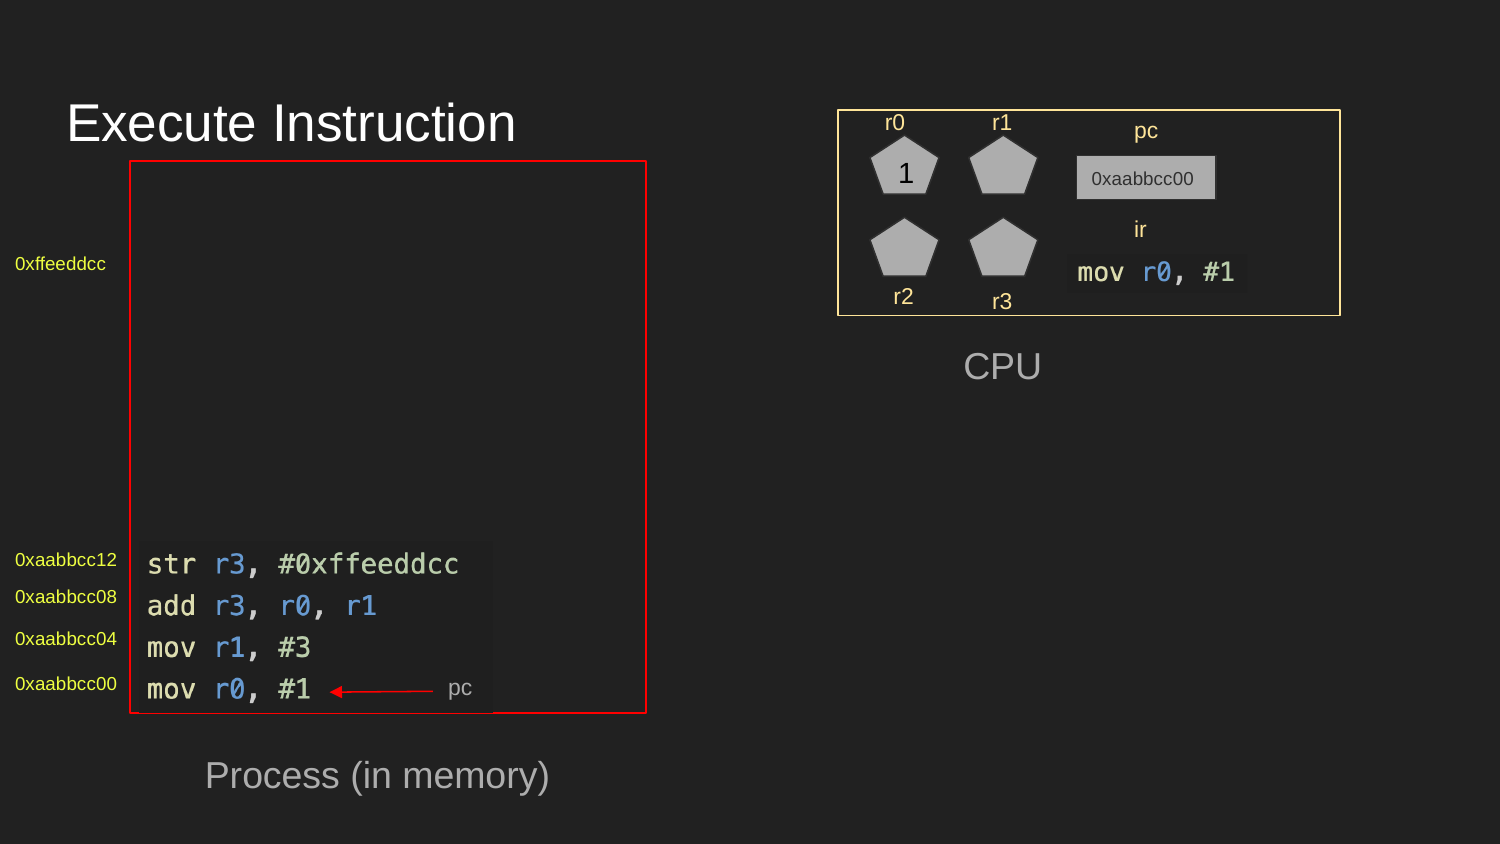

# Execute Instruction
r0
r1
pc
1
0xaabbcc00
ir
0xffeeddcc
r2
r3
CPU
0xaabbcc12
0xaabbcc08
0xaabbcc04
0xaabbcc00
pc
Process (in memory)